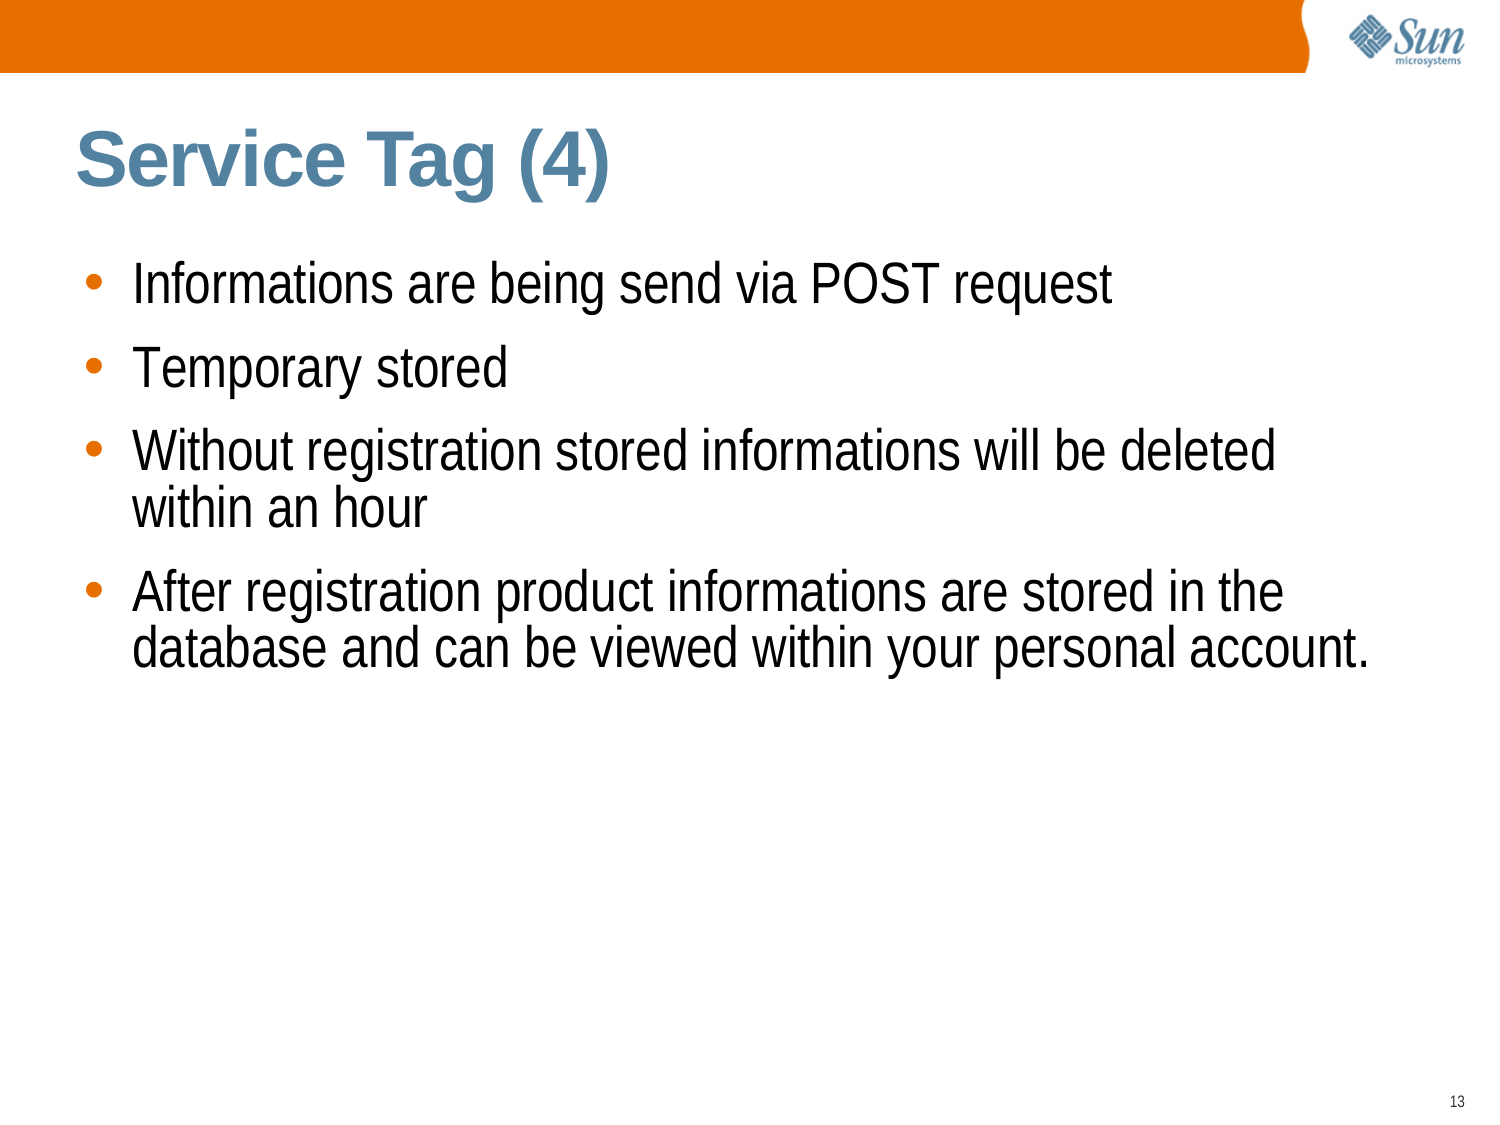

# Service Tag (4)
Informations are being send via POST request
Temporary stored
Without registration stored informations will be deleted within an hour
After registration product informations are stored in the database and can be viewed within your personal account.